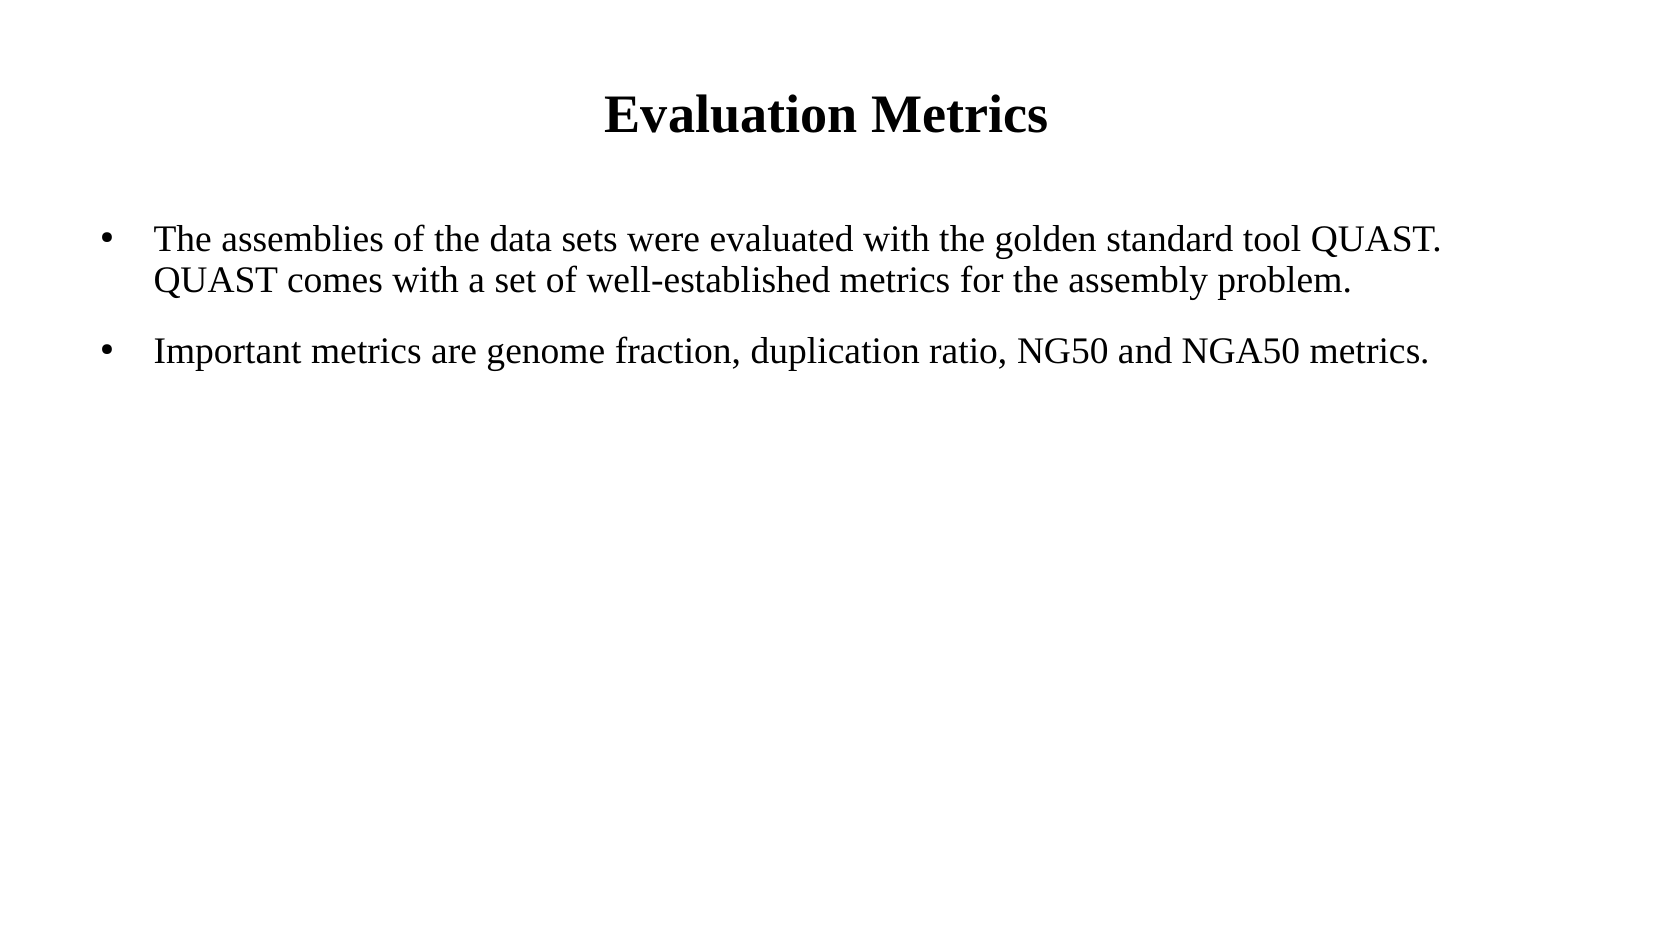

# Evaluation Metrics
The assemblies of the data sets were evaluated with the golden standard tool QUAST. QUAST comes with a set of well-established metrics for the assembly problem.
Important metrics are genome fraction, duplication ratio, NG50 and NGA50 metrics.